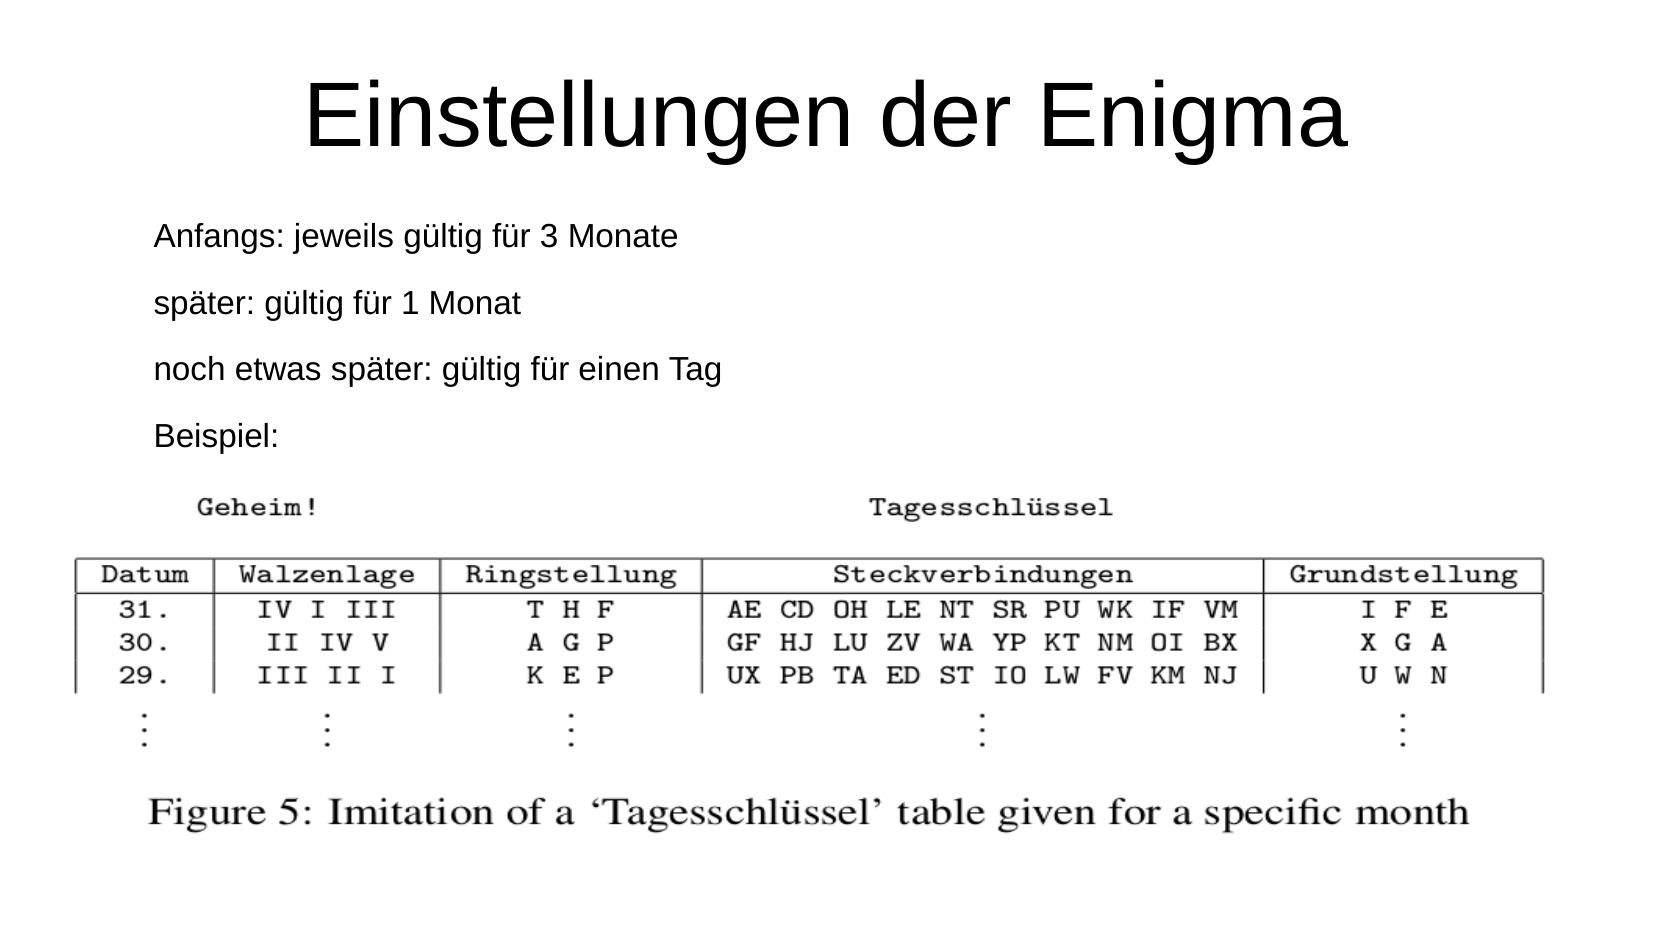

# Einstellungen der Enigma
Anfangs: jeweils gültig für 3 Monate
später: gültig für 1 Monat
noch etwas später: gültig für einen Tag
Beispiel:
35